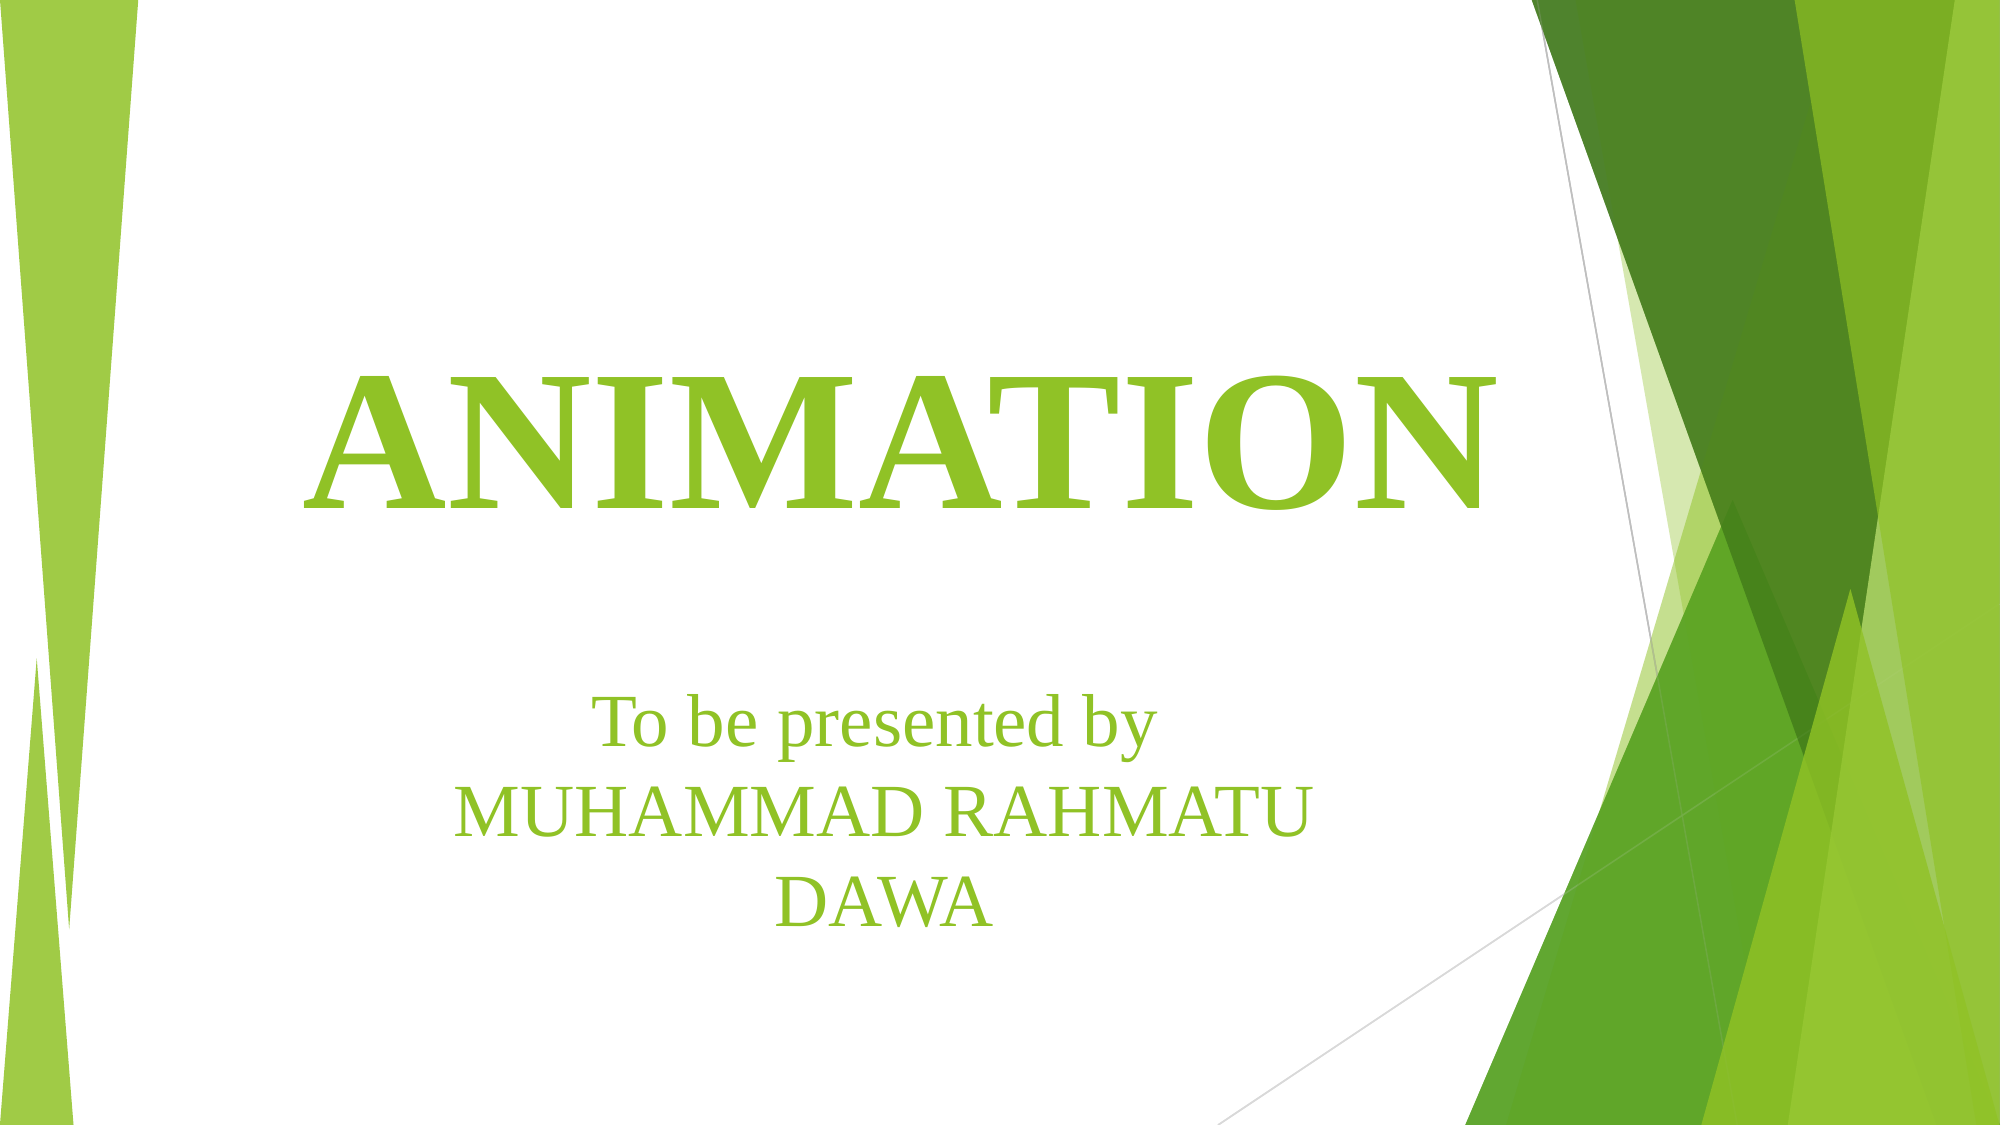

# ANIMATION
To be presented by
MUHAMMAD RAHMATU DAWA